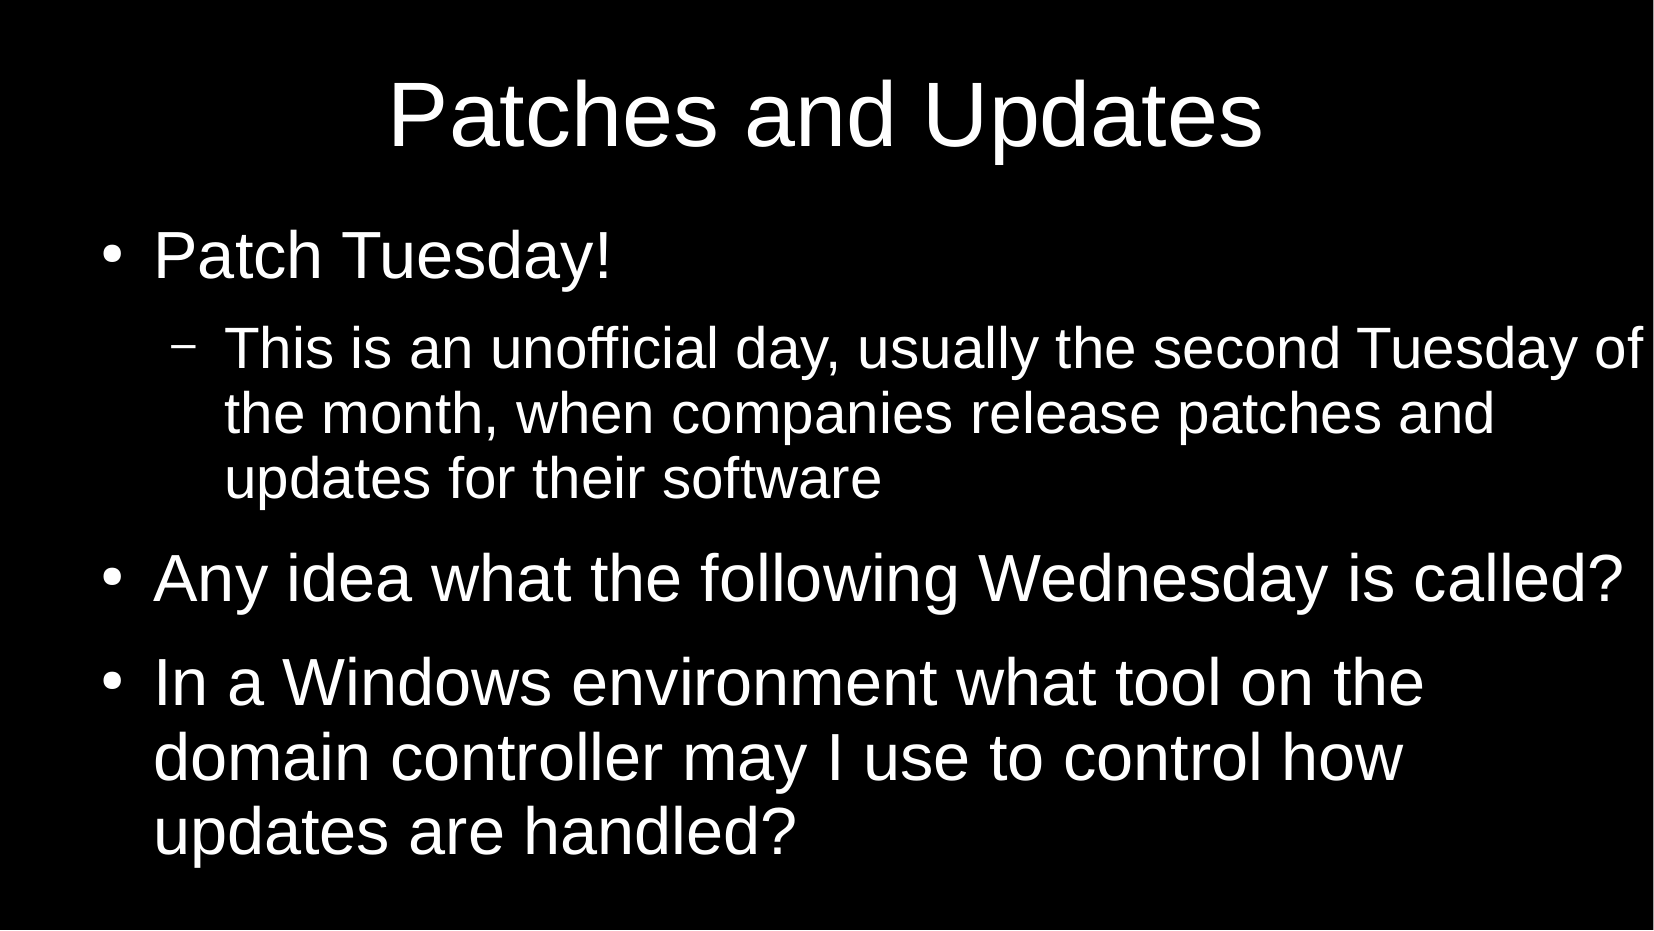

# Patches and Updates
Patch Tuesday!
This is an unofficial day, usually the second Tuesday of the month, when companies release patches and updates for their software
Any idea what the following Wednesday is called?
In a Windows environment what tool on the domain controller may I use to control how updates are handled?